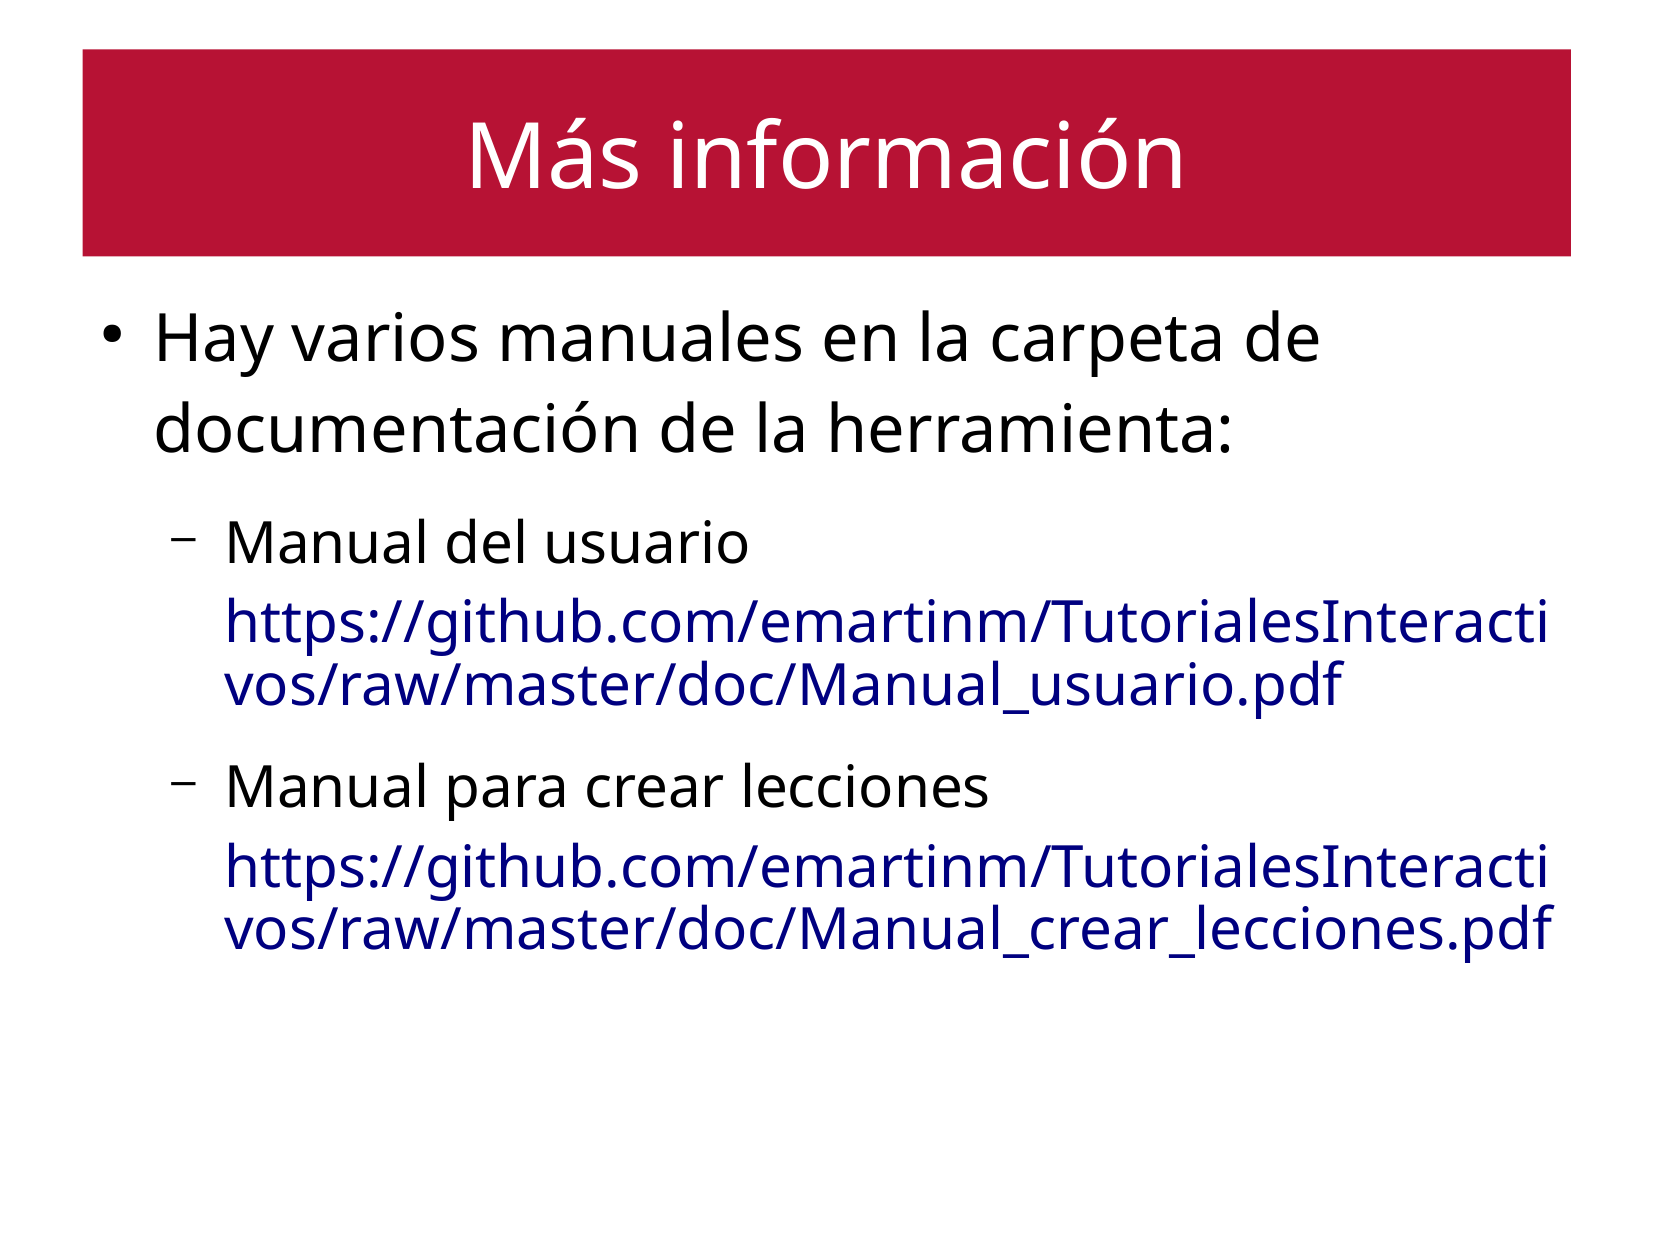

# Más información
Hay varios manuales en la carpeta de documentación de la herramienta:
Manual del usuario
https://github.com/emartinm/TutorialesInteractivos/raw/master/doc/Manual_usuario.pdf
Manual para crear lecciones
https://github.com/emartinm/TutorialesInteractivos/raw/master/doc/Manual_crear_lecciones.pdf